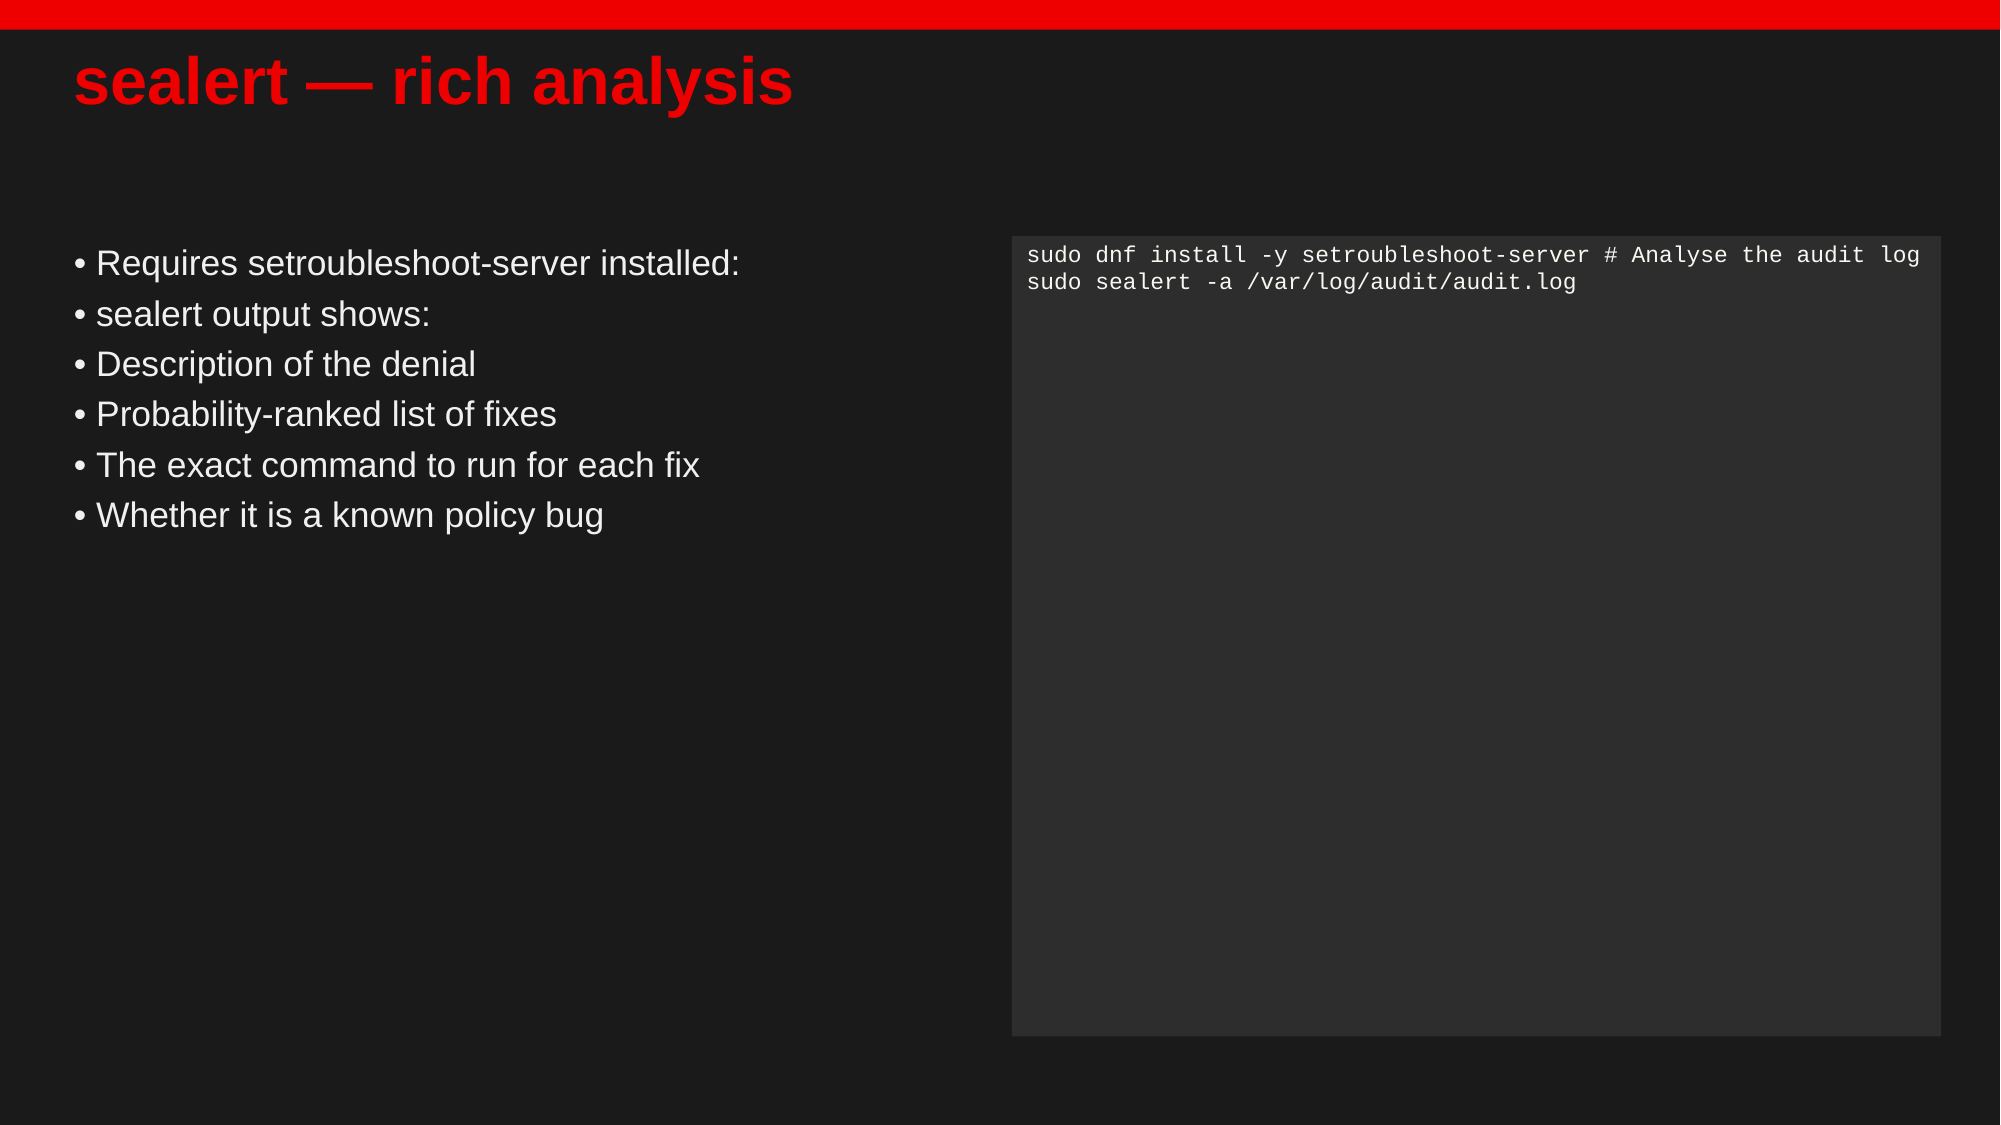

sealert — rich analysis
• Requires setroubleshoot-server installed:
• sealert output shows:
• Description of the denial
• Probability-ranked list of fixes
• The exact command to run for each fix
• Whether it is a known policy bug
sudo dnf install -y setroubleshoot-server # Analyse the audit log sudo sealert -a /var/log/audit/audit.log